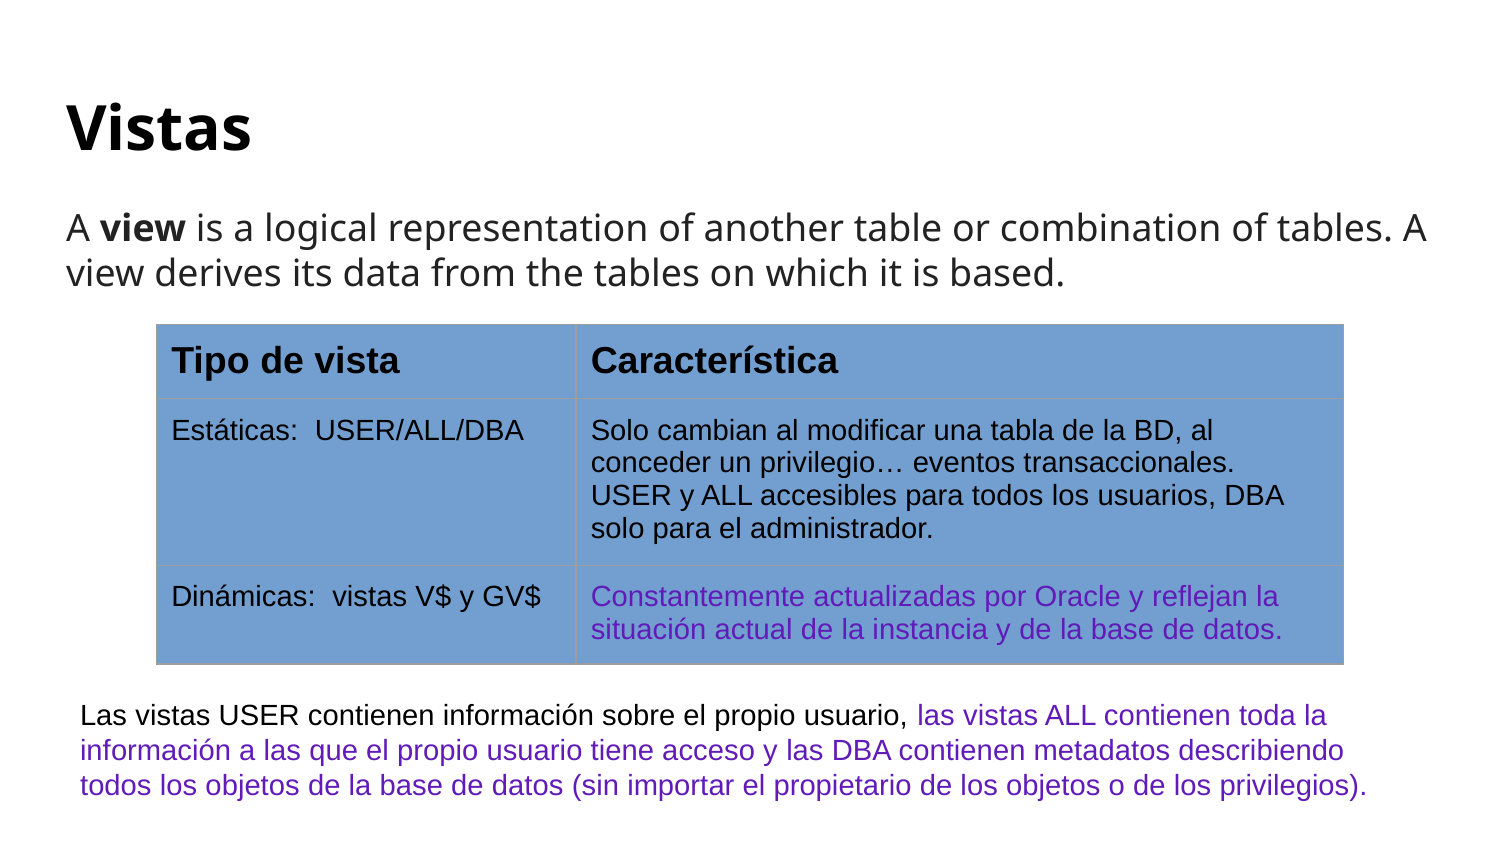

# Vistas
A view is a logical representation of another table or combination of tables. A view derives its data from the tables on which it is based.
| Tipo de vista | Característica |
| --- | --- |
| Estáticas: USER/ALL/DBA | Solo cambian al modificar una tabla de la BD, al conceder un privilegio… eventos transaccionales. USER y ALL accesibles para todos los usuarios, DBA solo para el administrador. |
| Dinámicas: vistas V$ y GV$ | Constantemente actualizadas por Oracle y reflejan la situación actual de la instancia y de la base de datos. |
Las vistas USER contienen información sobre el propio usuario, las vistas ALL contienen toda la información a las que el propio usuario tiene acceso y las DBA contienen metadatos describiendo todos los objetos de la base de datos (sin importar el propietario de los objetos o de los privilegios).